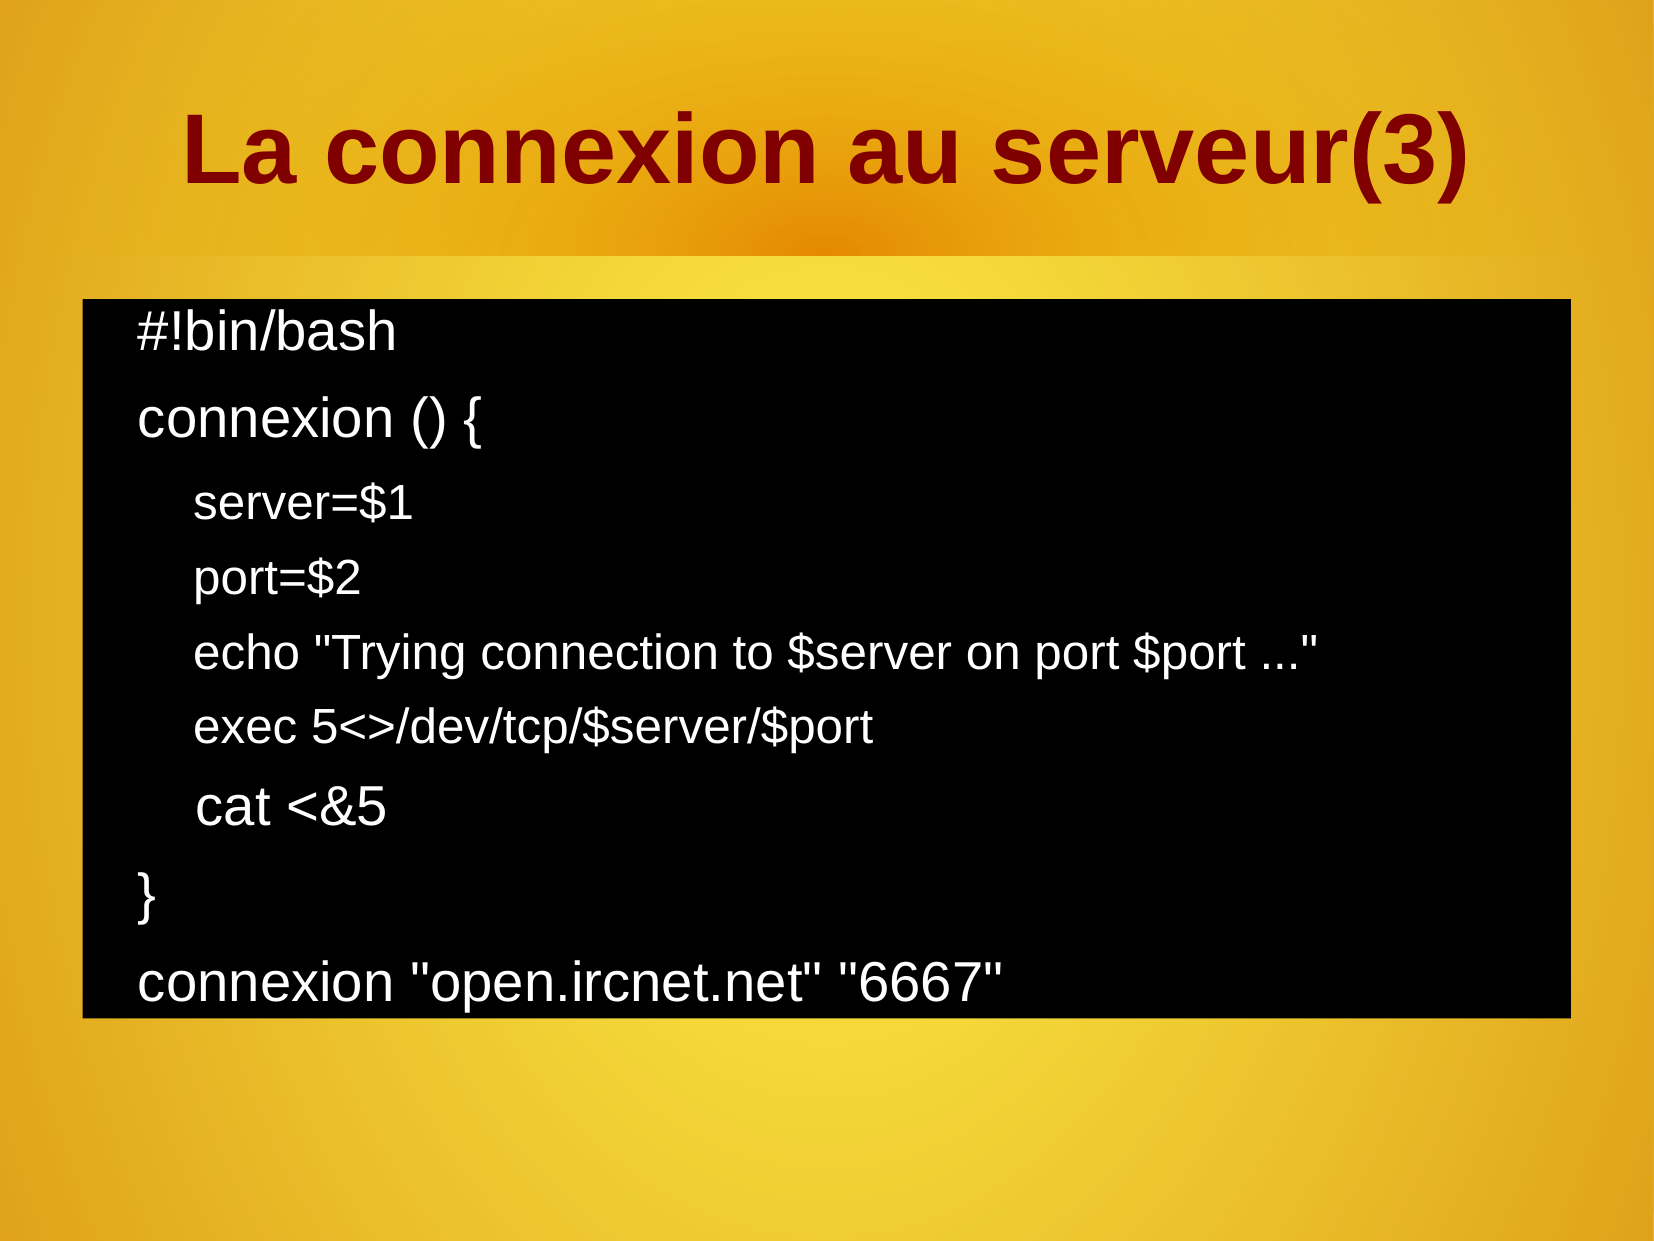

# La connexion au serveur(3)
#!bin/bash
connexion () {
server=$1
port=$2
echo "Trying connection to $server on port $port ..."
exec 5<>/dev/tcp/$server/$port
 	cat <&5
}
connexion "open.ircnet.net" "6667"